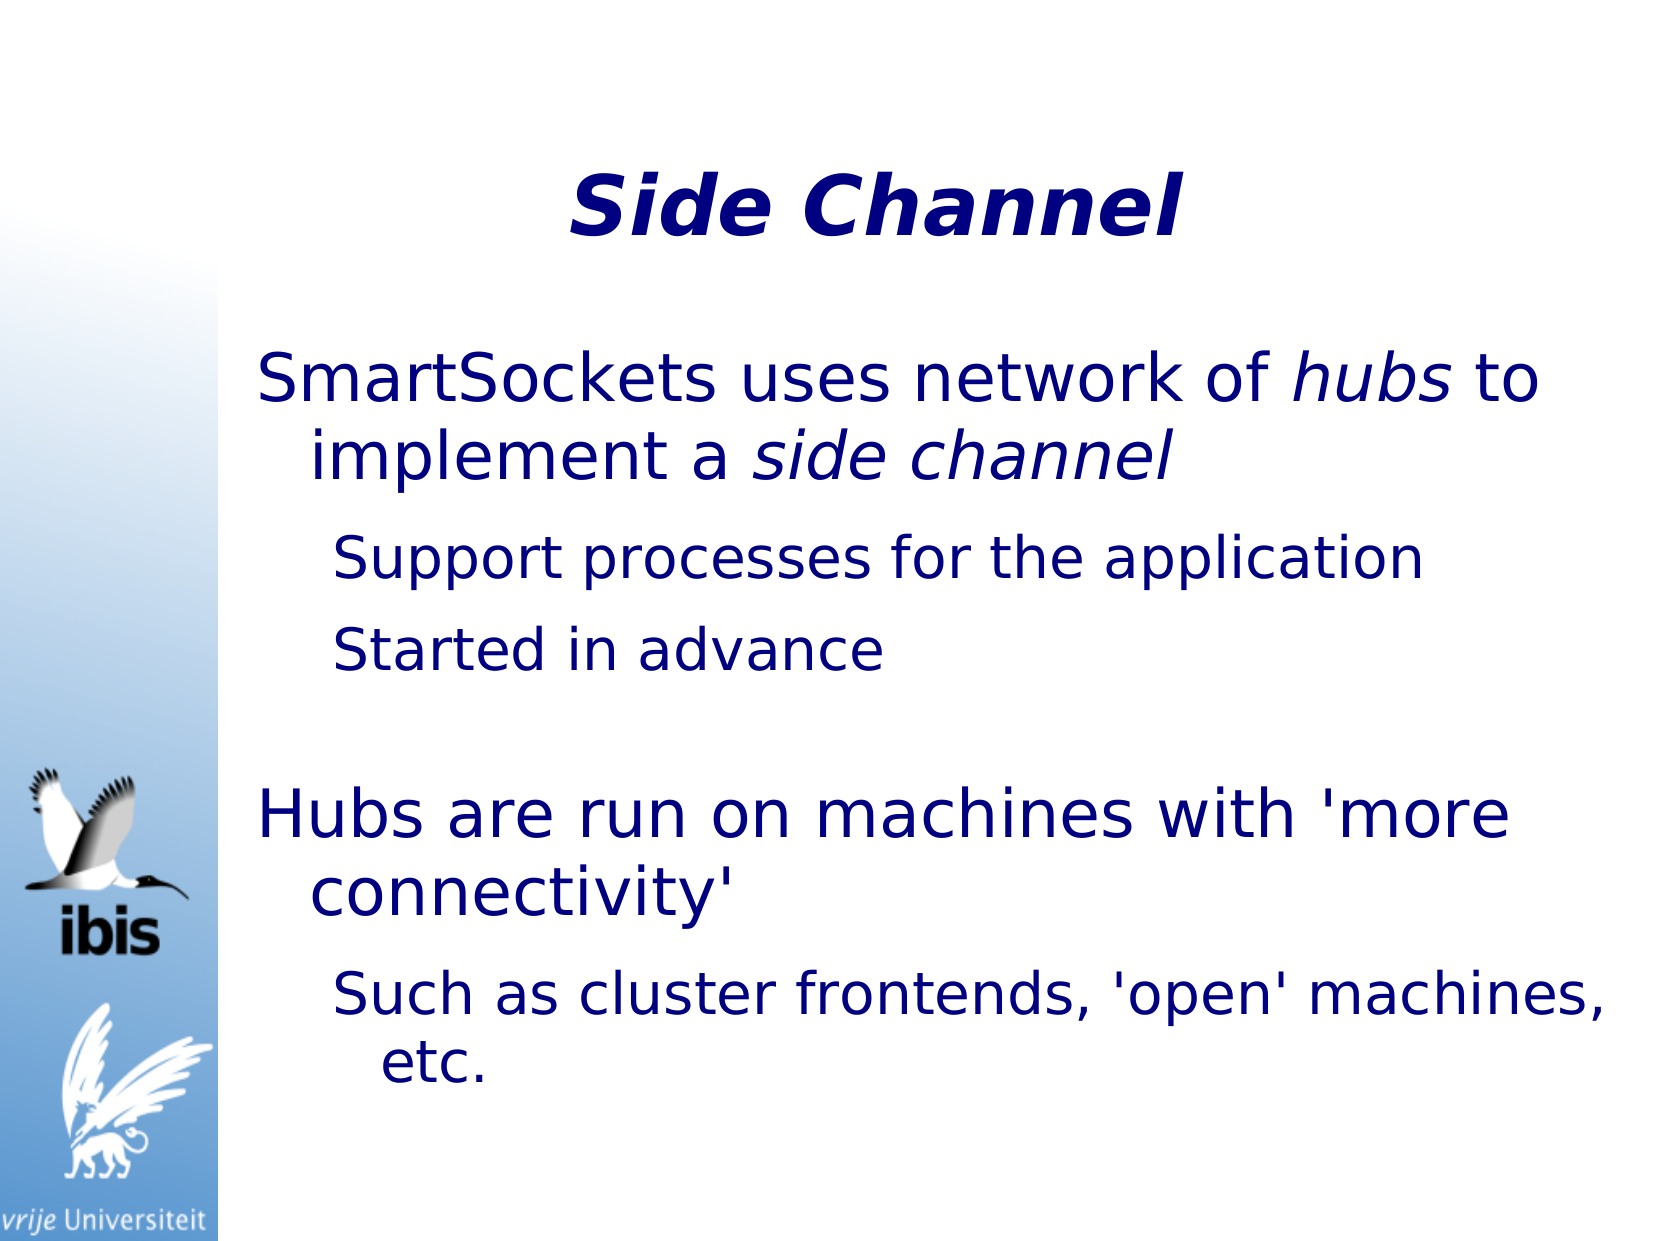

# Side Channel
SmartSockets uses network of hubs to implement a side channel
Support processes for the application
Started in advance
Hubs are run on machines with 'more connectivity'
Such as cluster frontends, 'open' machines, etc.